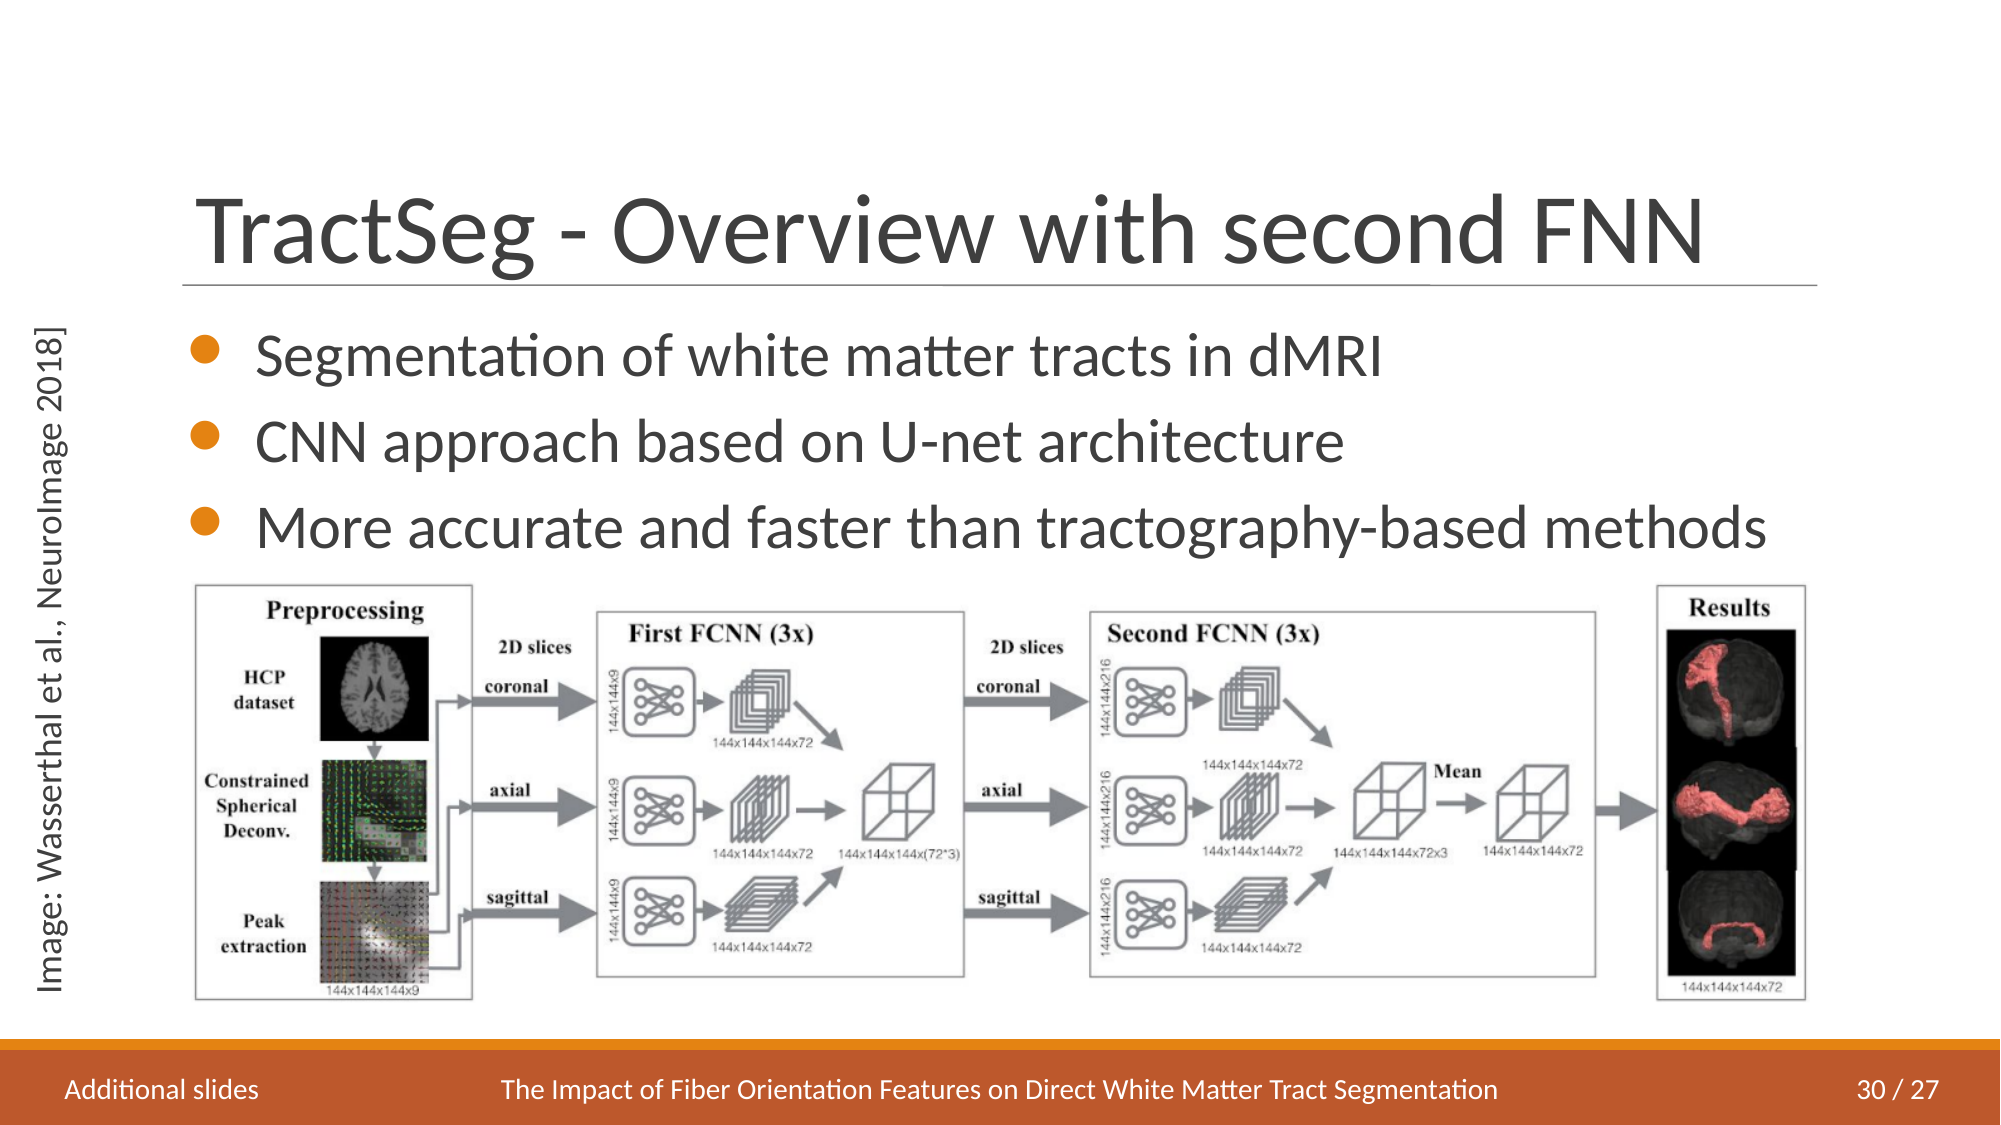

# TractSeg - Overview with second FNN
Segmentation of white matter tracts in dMRI
CNN approach based on U-net architecture
More accurate and faster than tractography-based methods
Image: Wasserthal et al., NeuroImage 2018]
Additional slides
The Impact of Fiber Orientation Features on Direct White Matter Tract Segmentation